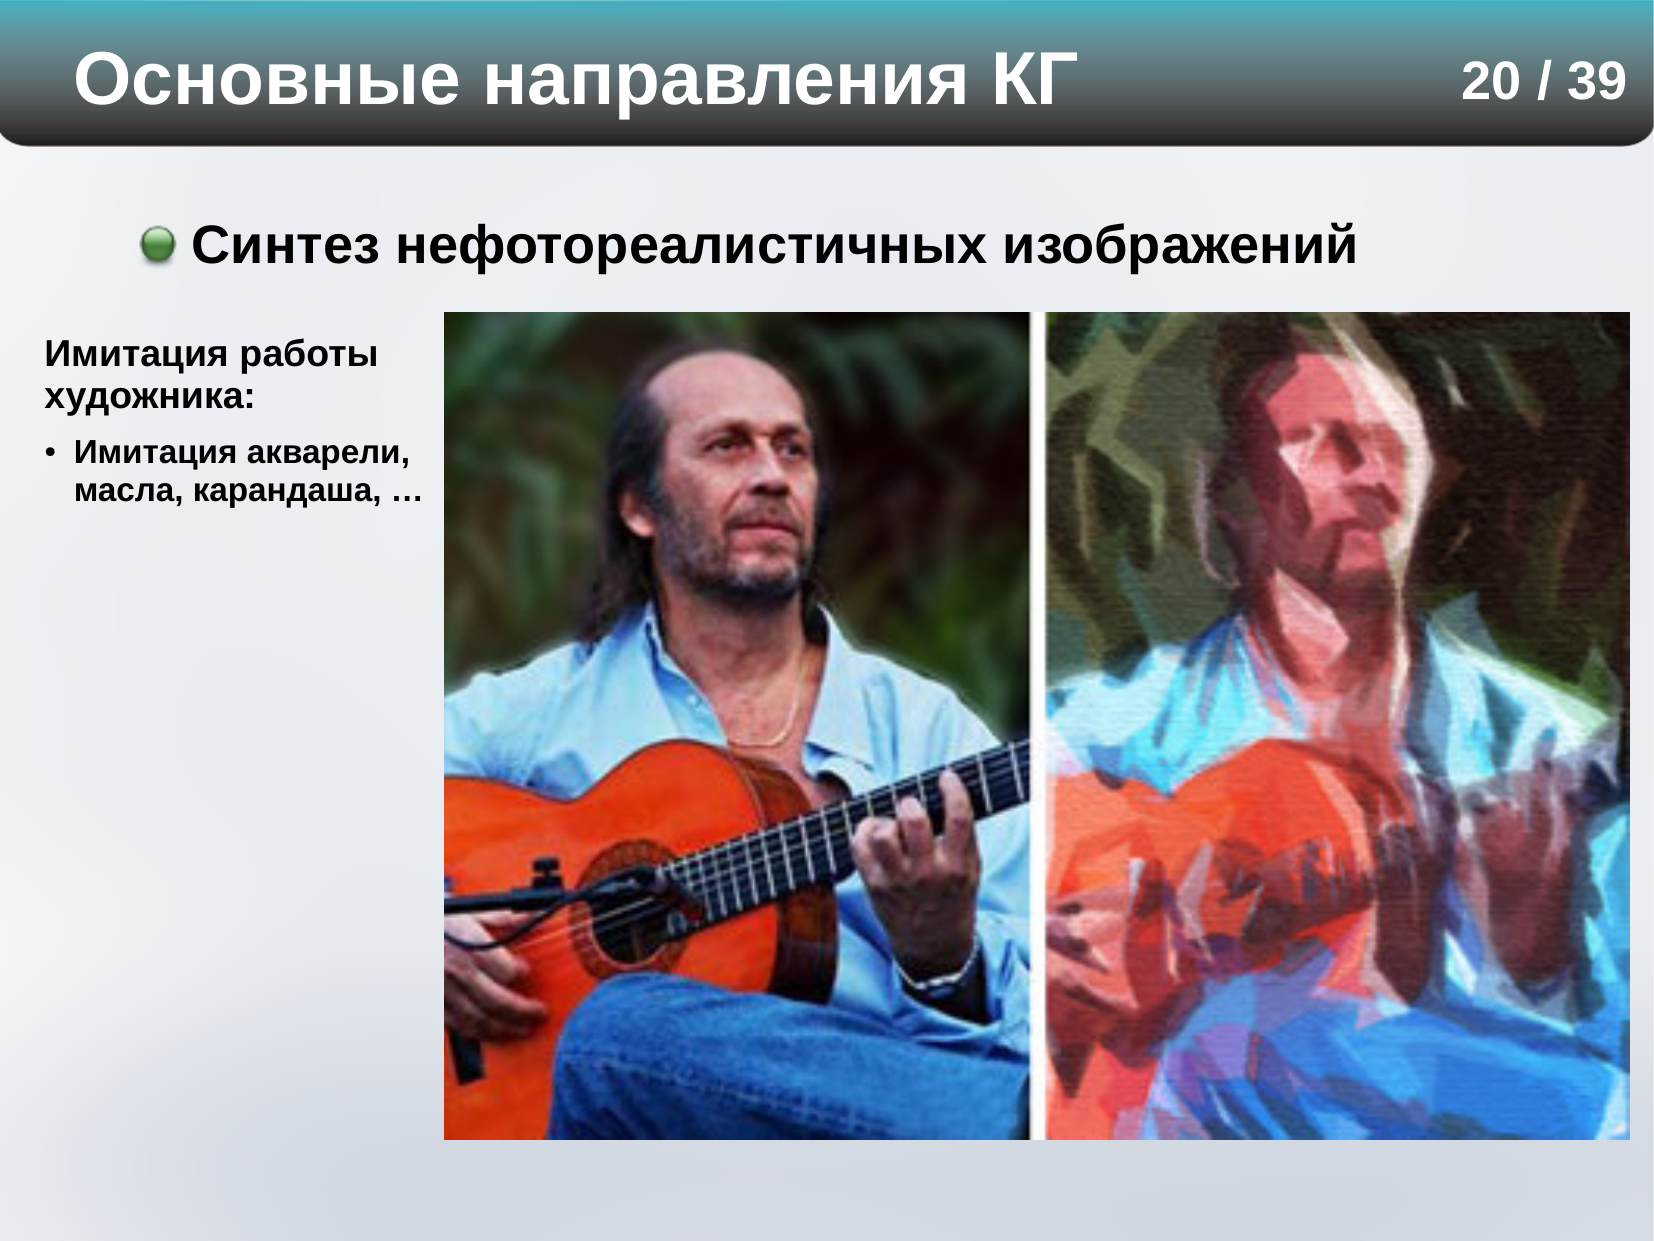

Основные направления КГ
Синтез нефотореалистичных изображений
Имитация работы художника:
Имитация акварели, масла, карандаша, …